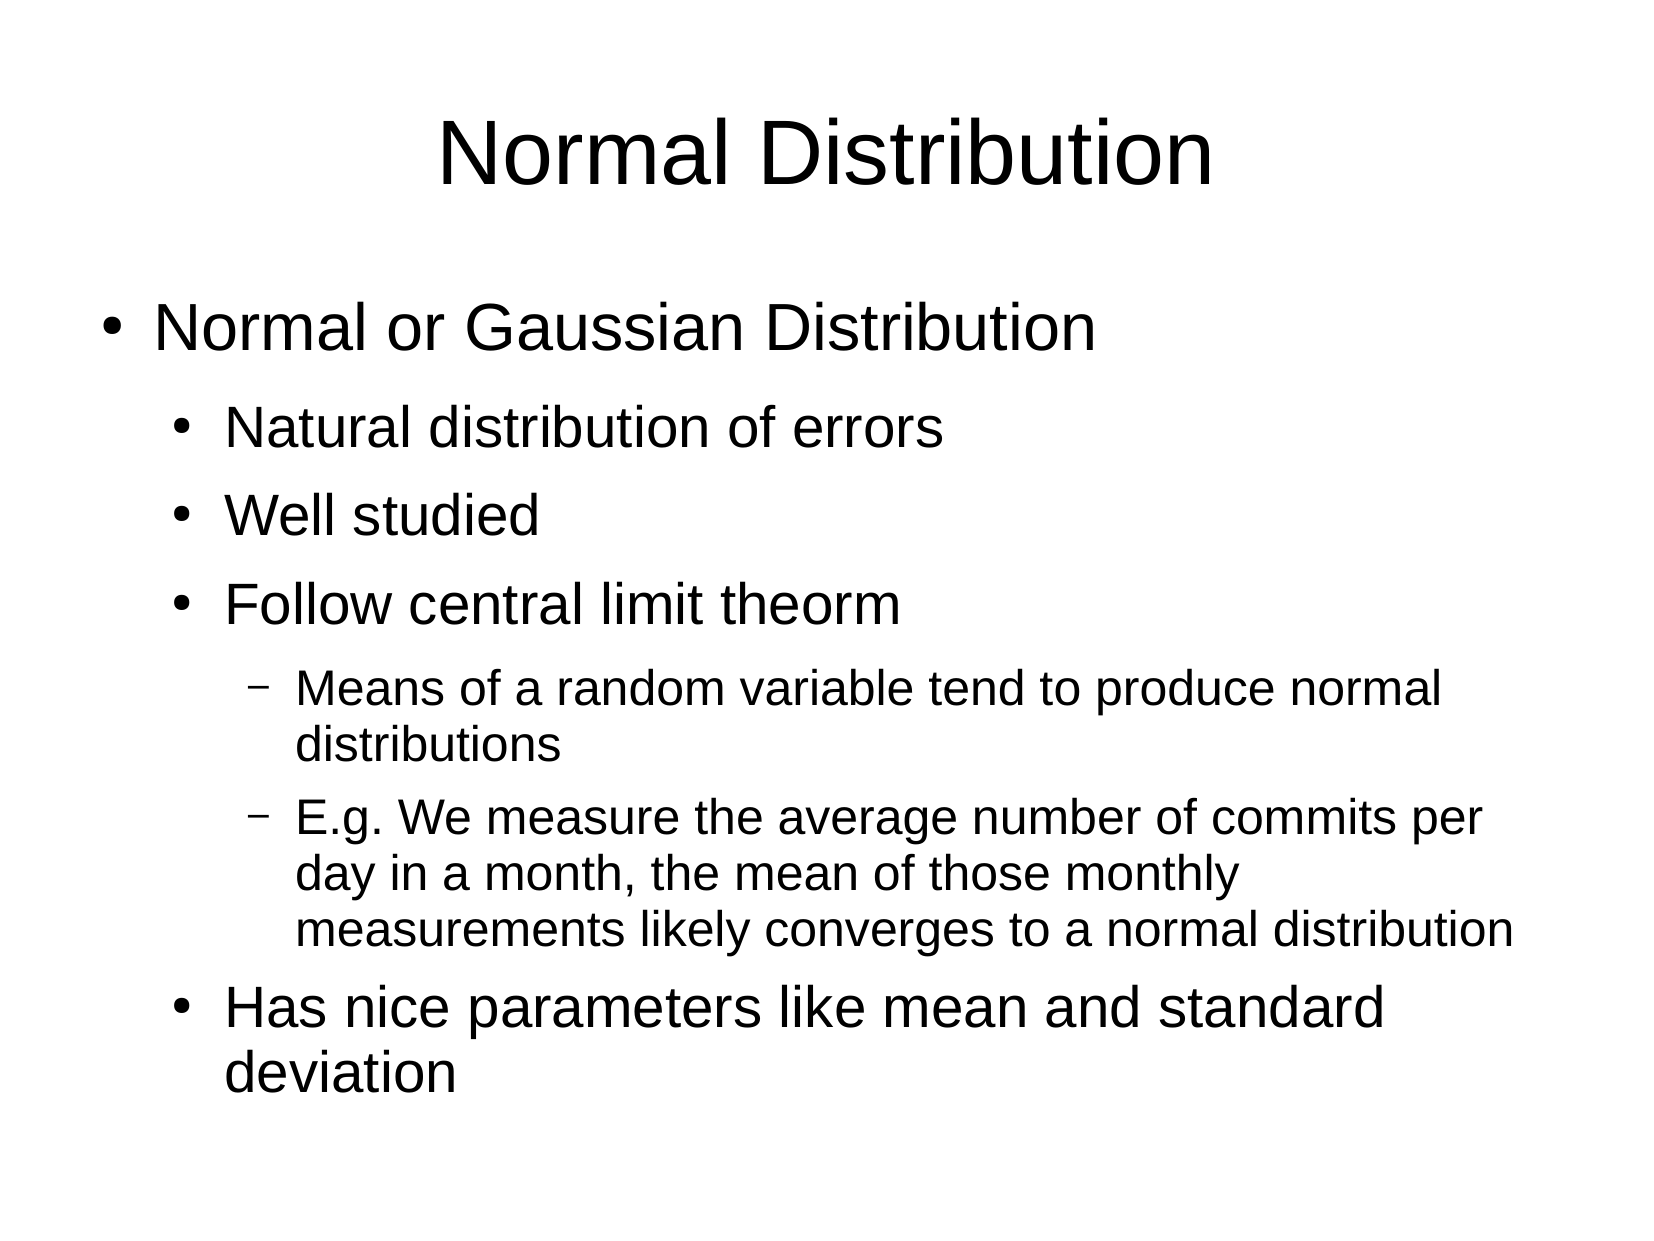

# Normal Distribution
Normal or Gaussian Distribution
Natural distribution of errors
Well studied
Follow central limit theorm
Means of a random variable tend to produce normal distributions
E.g. We measure the average number of commits per day in a month, the mean of those monthly measurements likely converges to a normal distribution
Has nice parameters like mean and standard deviation